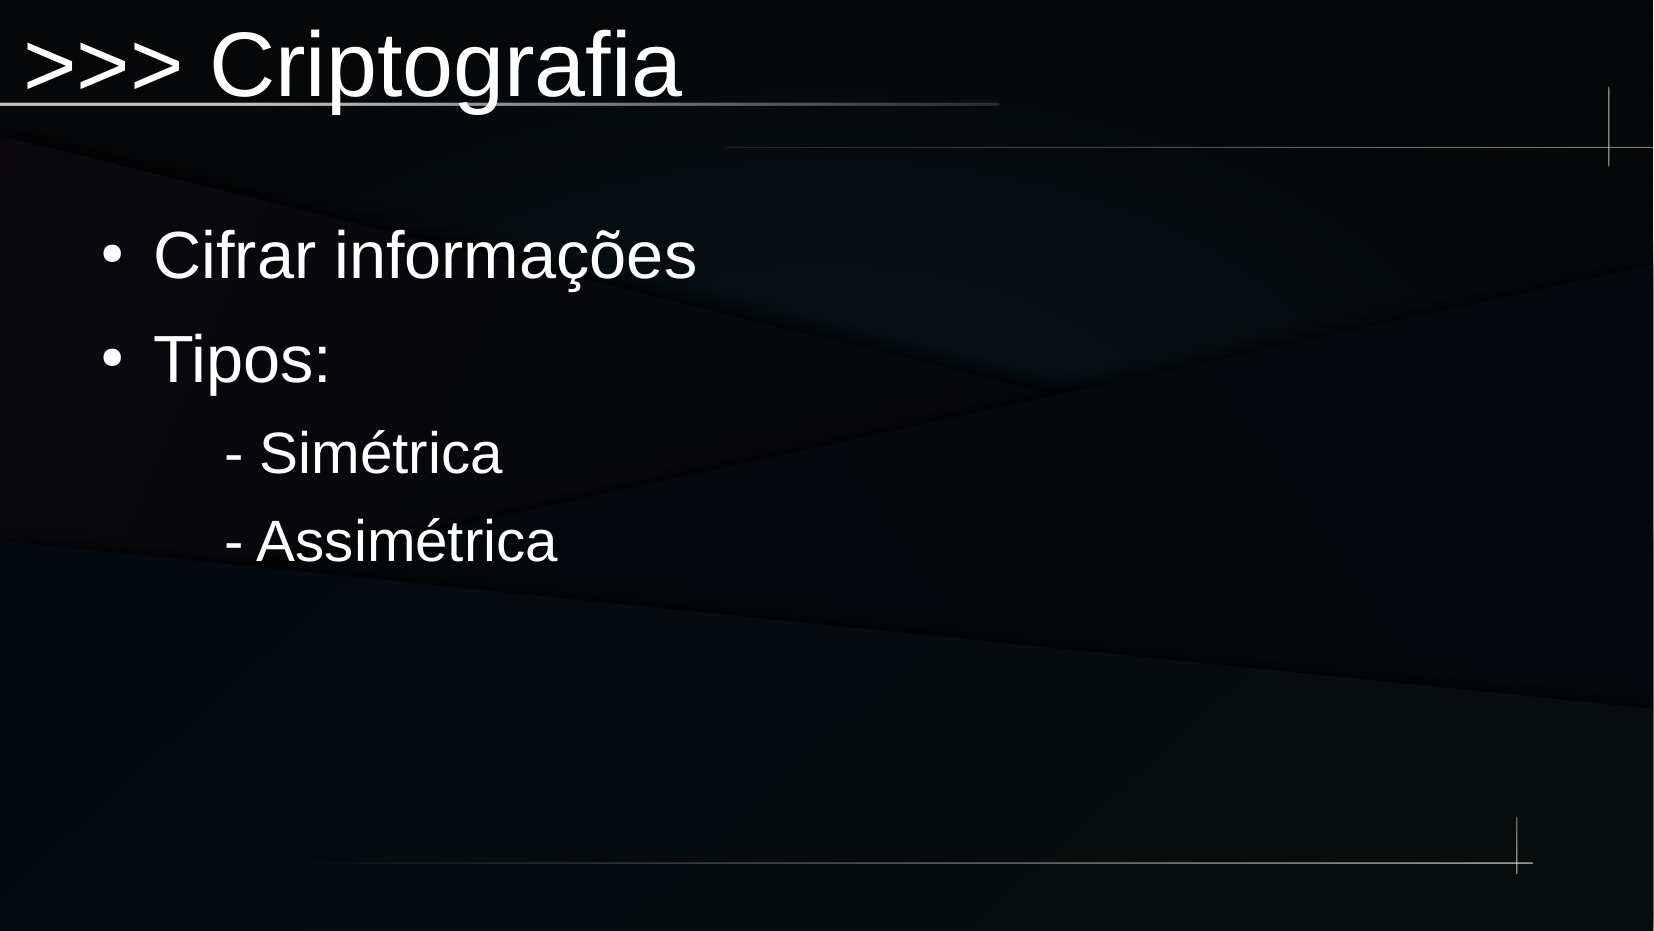

# >>> Criptografia
Cifrar informações
Tipos:
- Simétrica
- Assimétrica